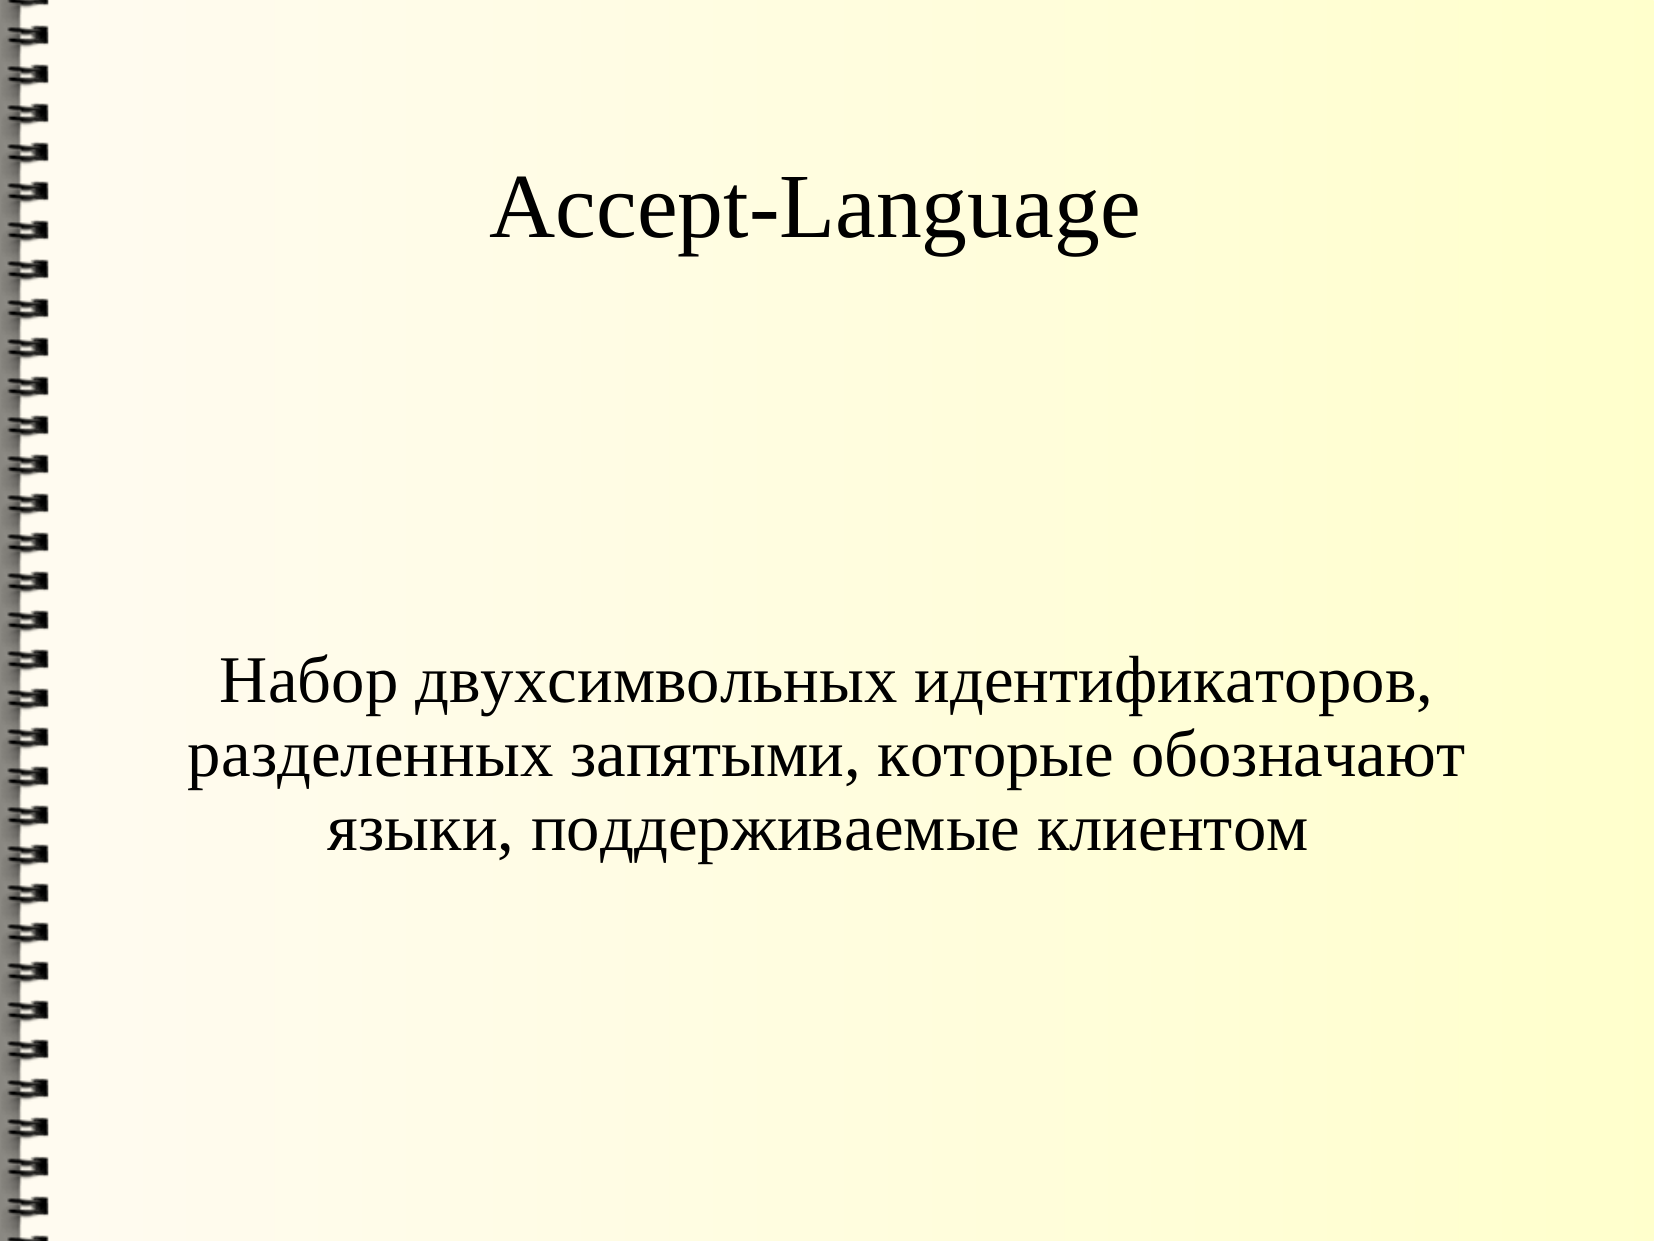

# Accept-Language
Набор двухсимвольных идентификаторов, разделенных запятыми, которые обозначают языки, поддерживаемые клиентом